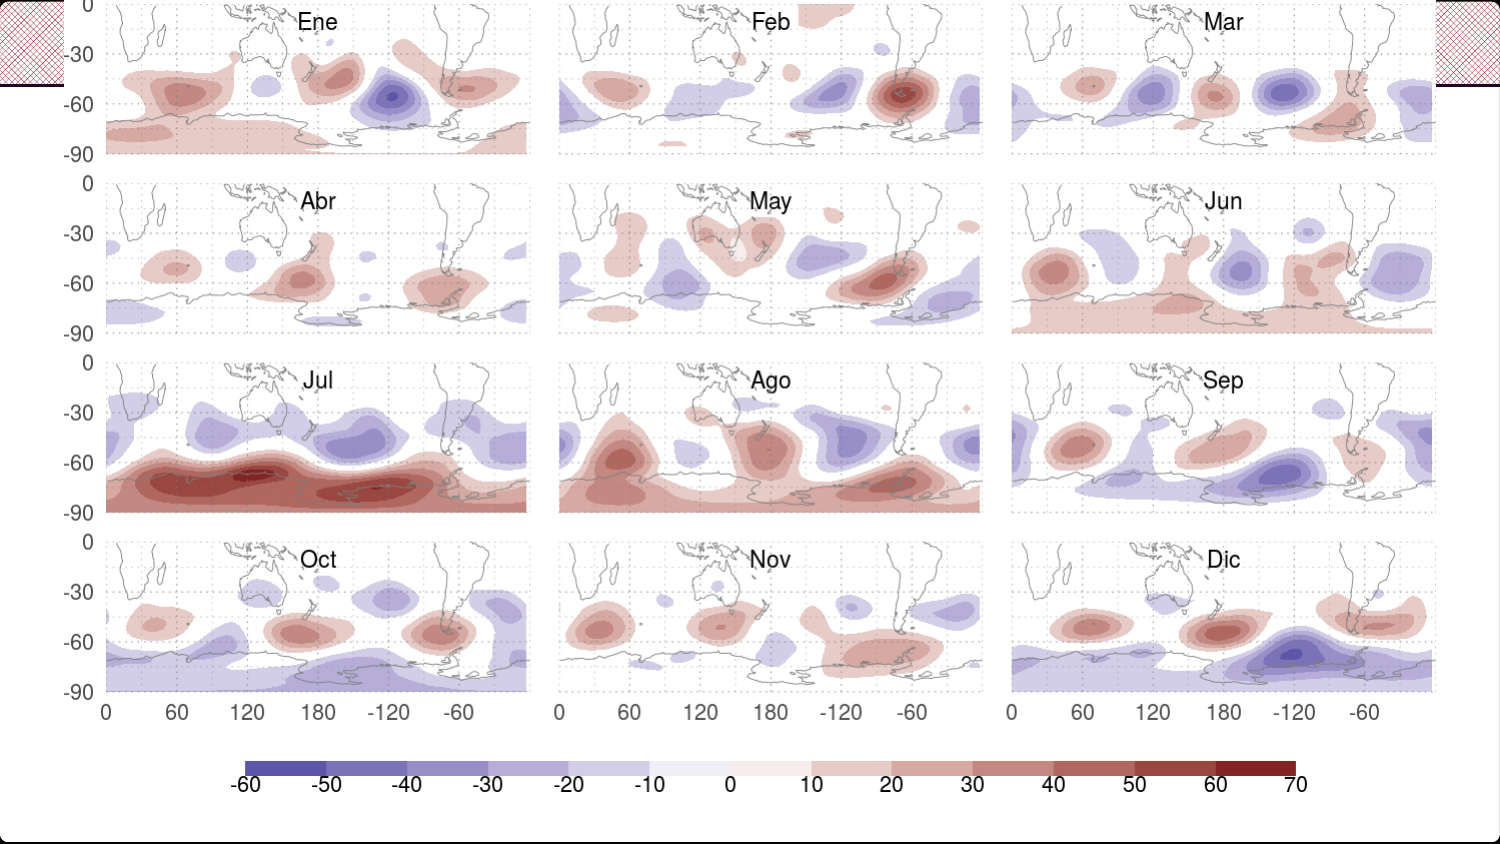

# Regresión de Z con amplitud
Regresión de altura geopotencial en 300hPa con amplitud media de la QS3.